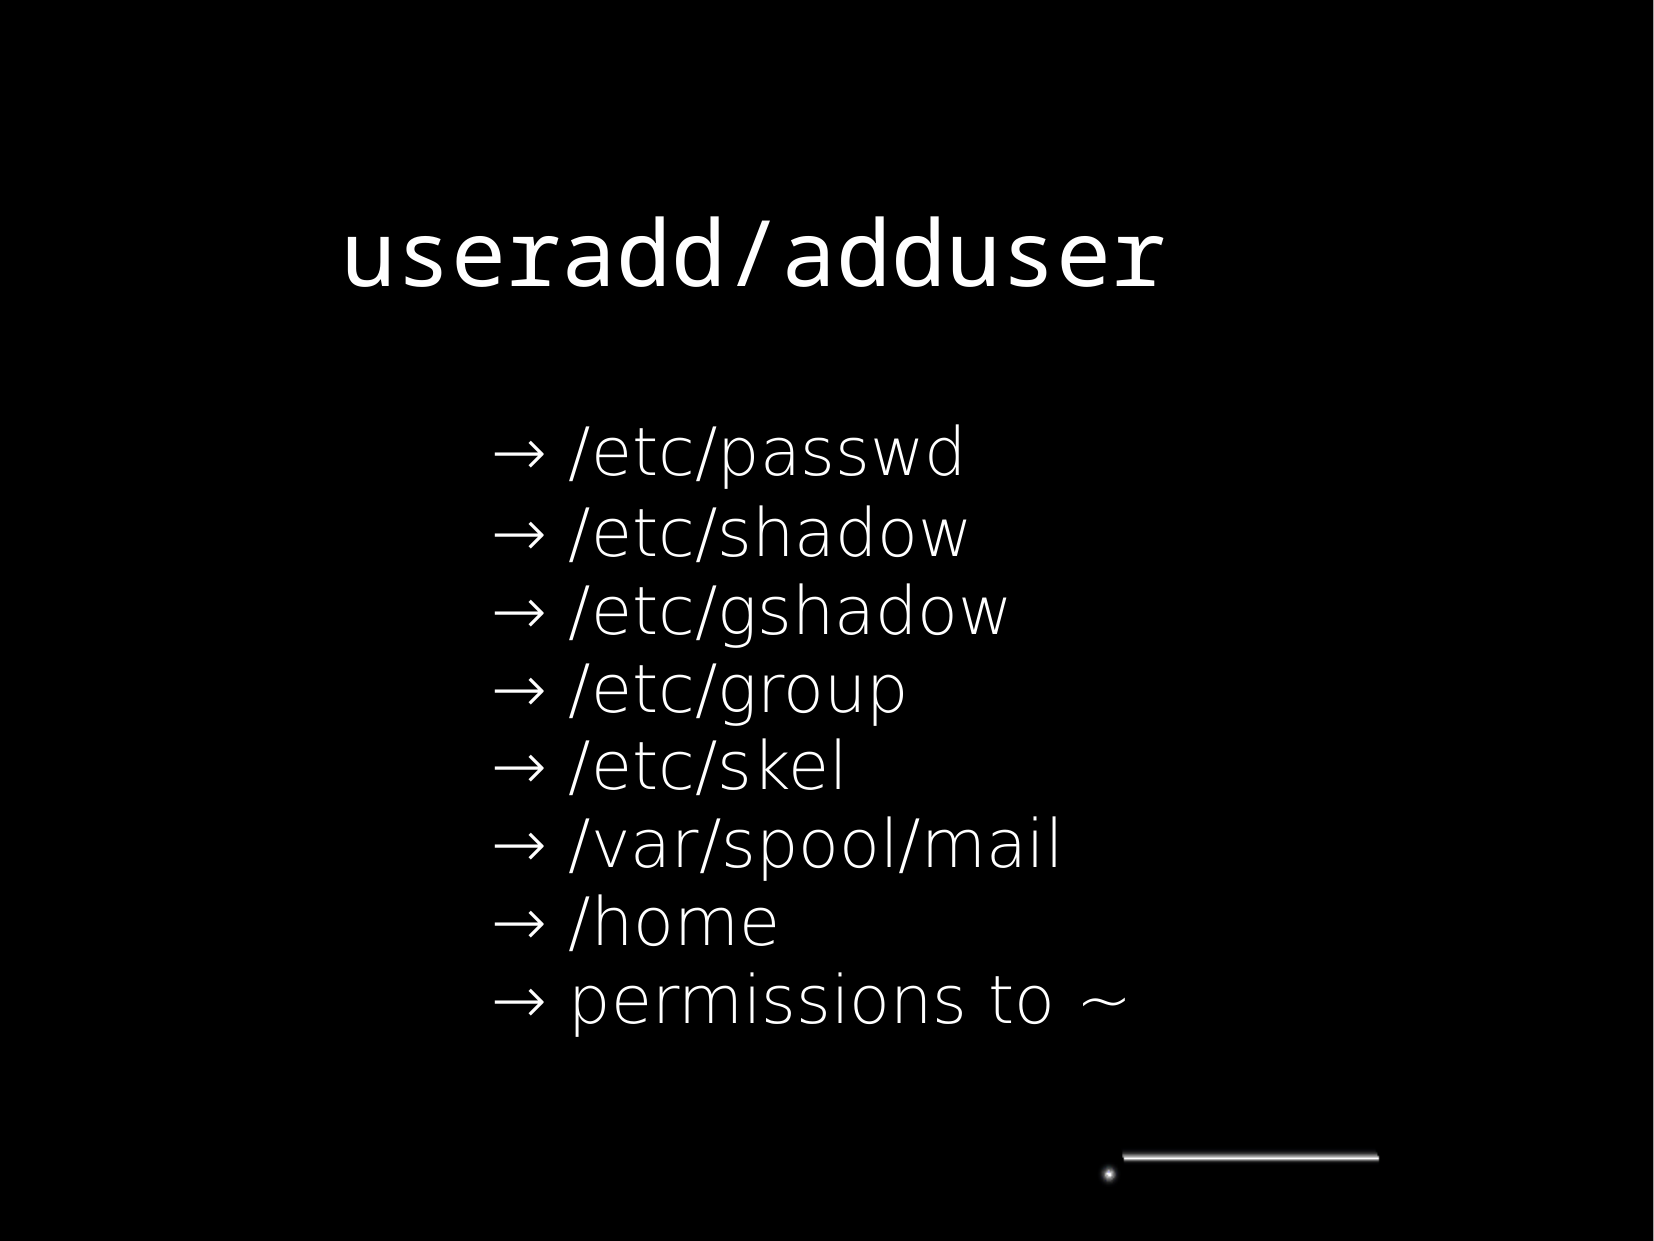

# useradd/adduser → /etc/passwd → /etc/shadow → /etc/gshadow → /etc/group → /etc/skel → /var/spool/mail → /home → permissions to ~